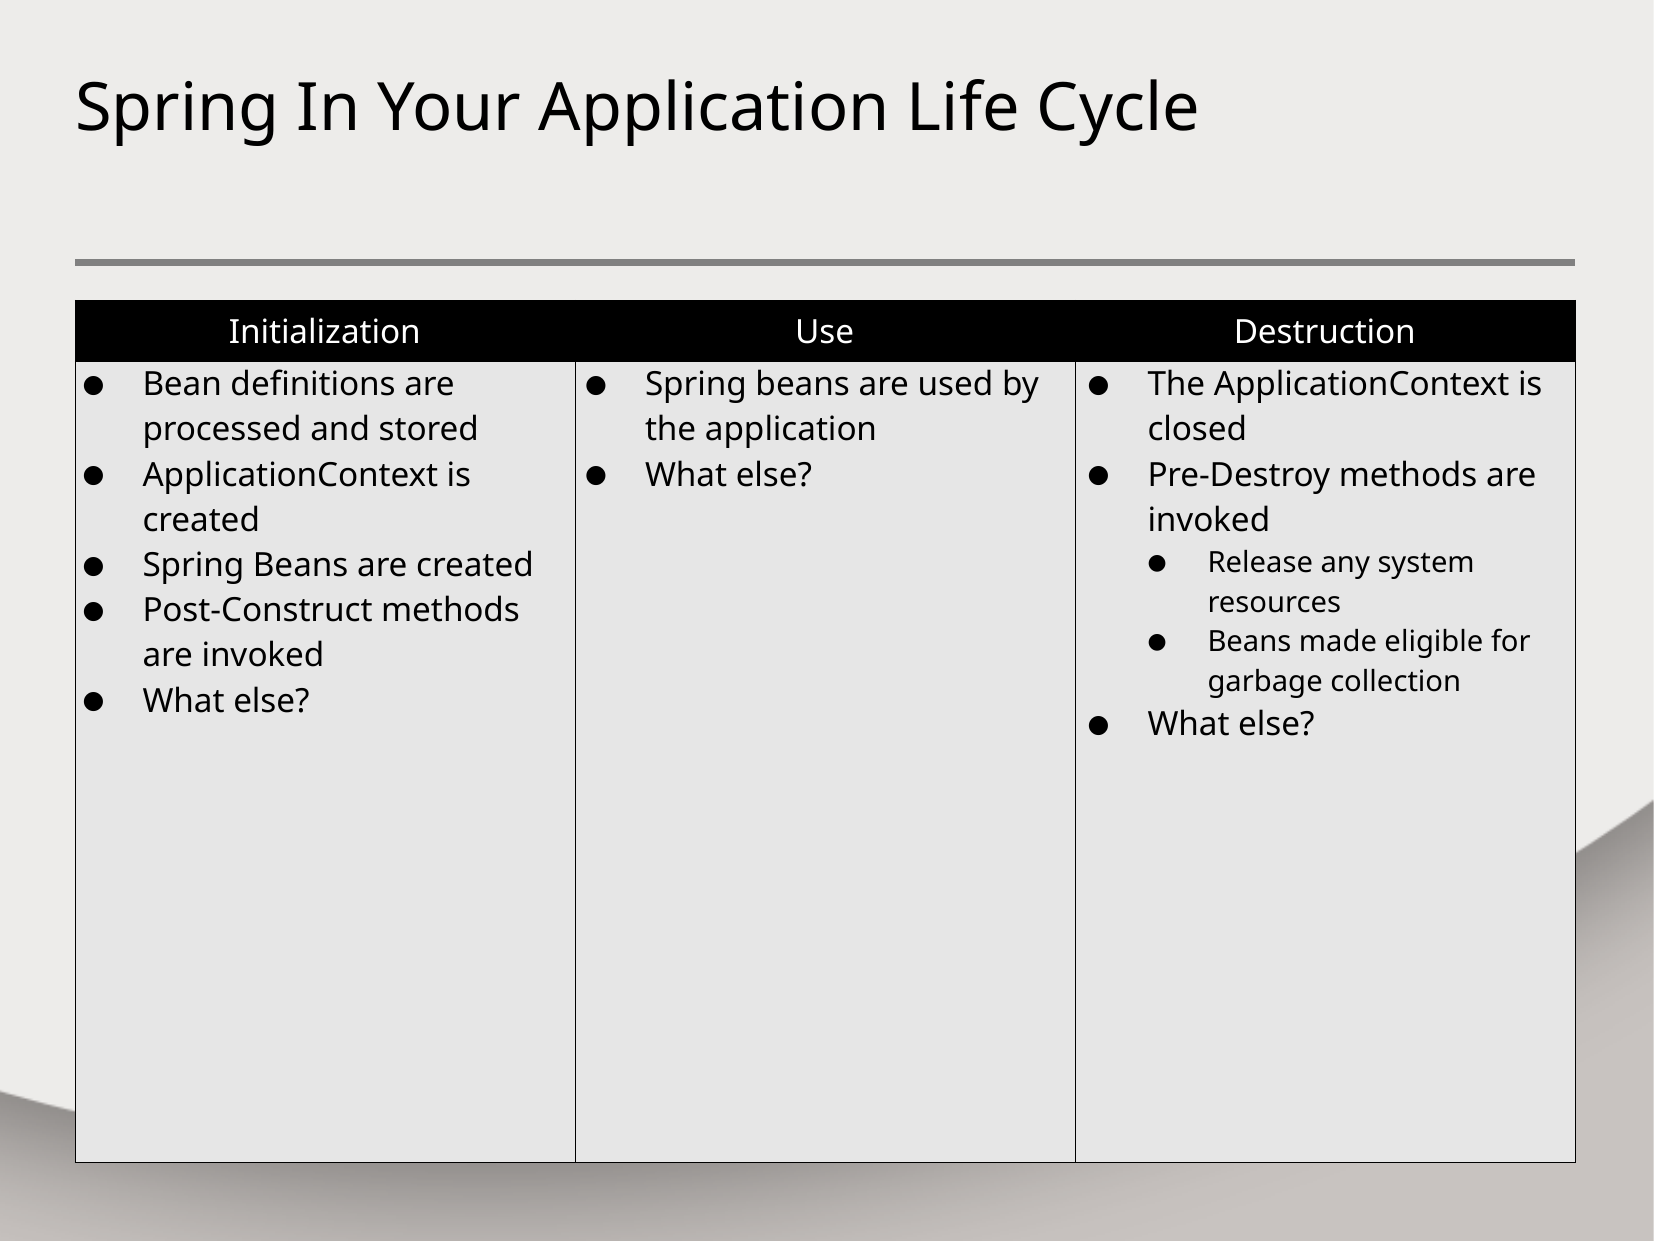

# Spring In Your Application Life Cycle
| Initialization | Use | Destruction |
| --- | --- | --- |
| | | |
Bean definitions are processed and stored
ApplicationContext is created
Spring Beans are created
Post-Construct methods are invoked
What else?
Spring beans are used by the application
What else?
The ApplicationContext is closed
Pre-Destroy methods are invoked
Release any system resources
Beans made eligible for garbage collection
What else?